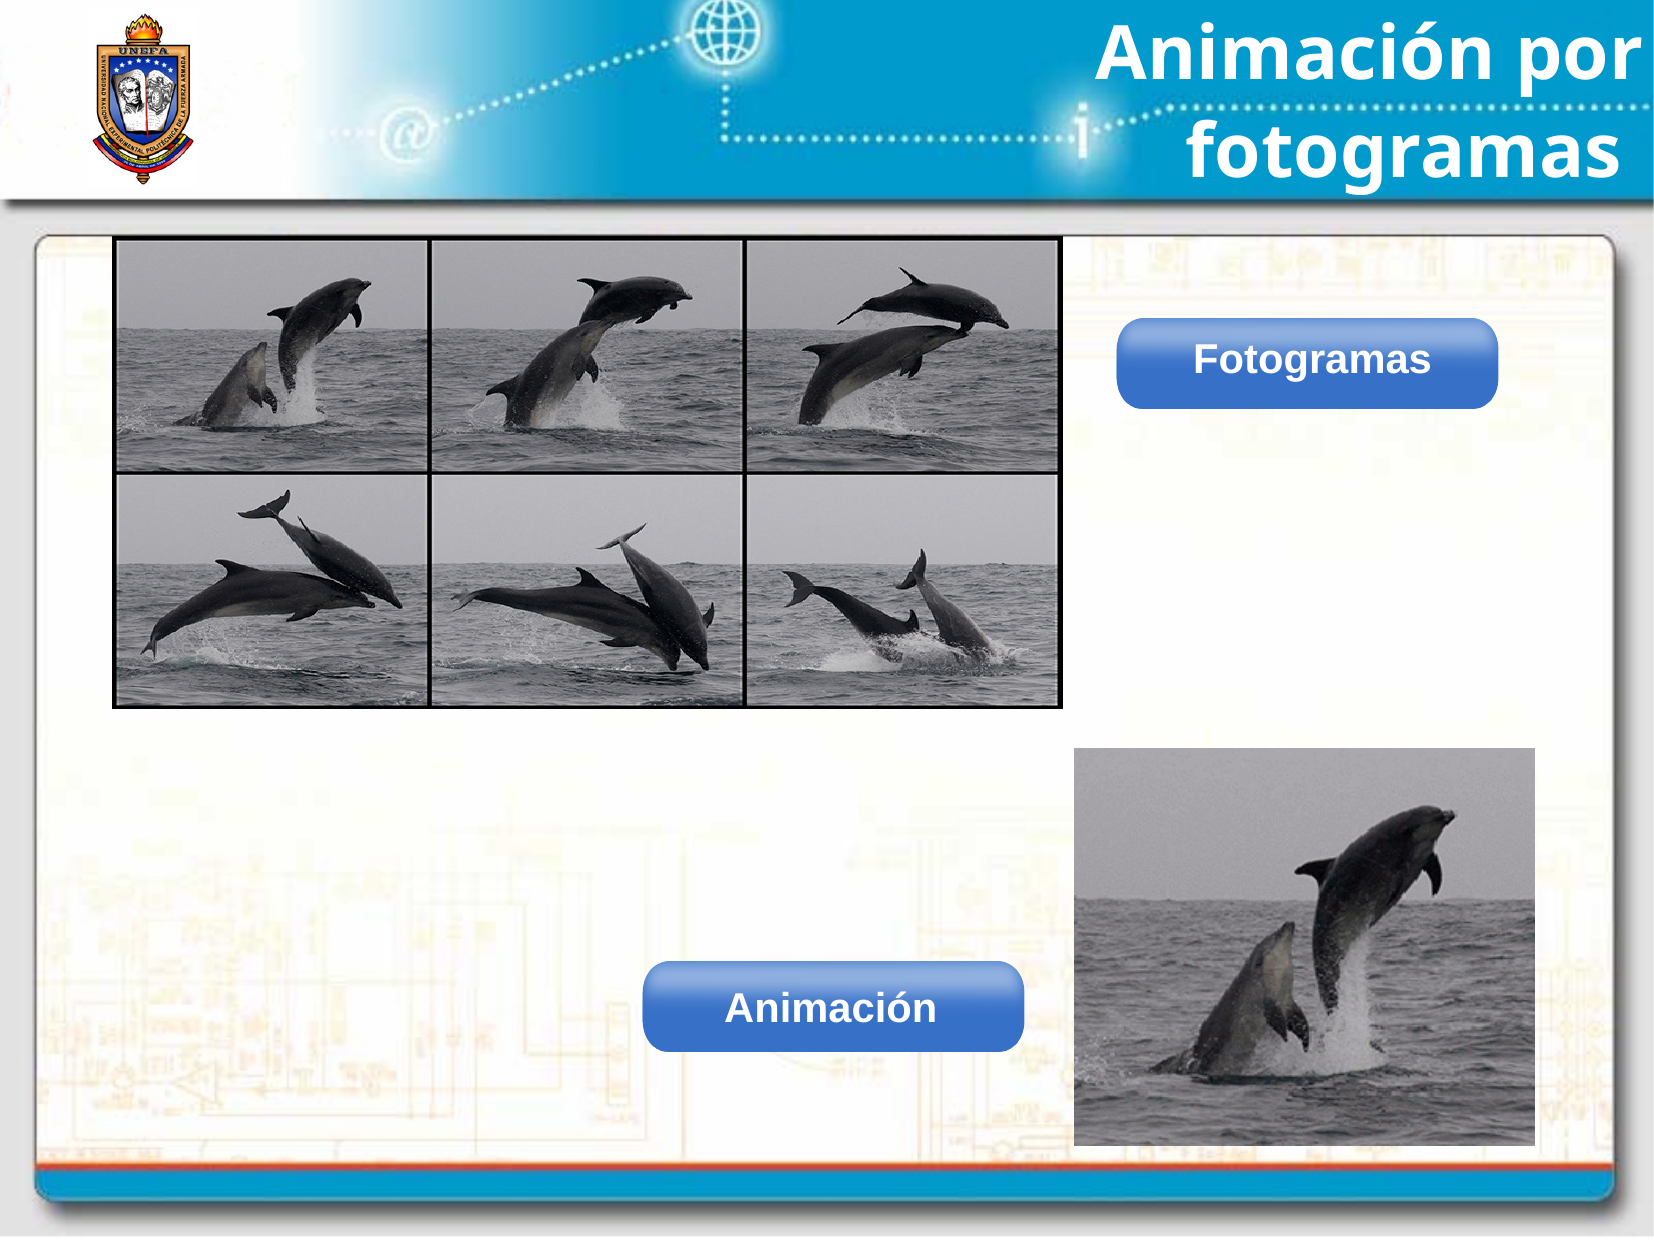

Animación por fotogramas
Fotogramas
Animación
# Animación por fotogramas